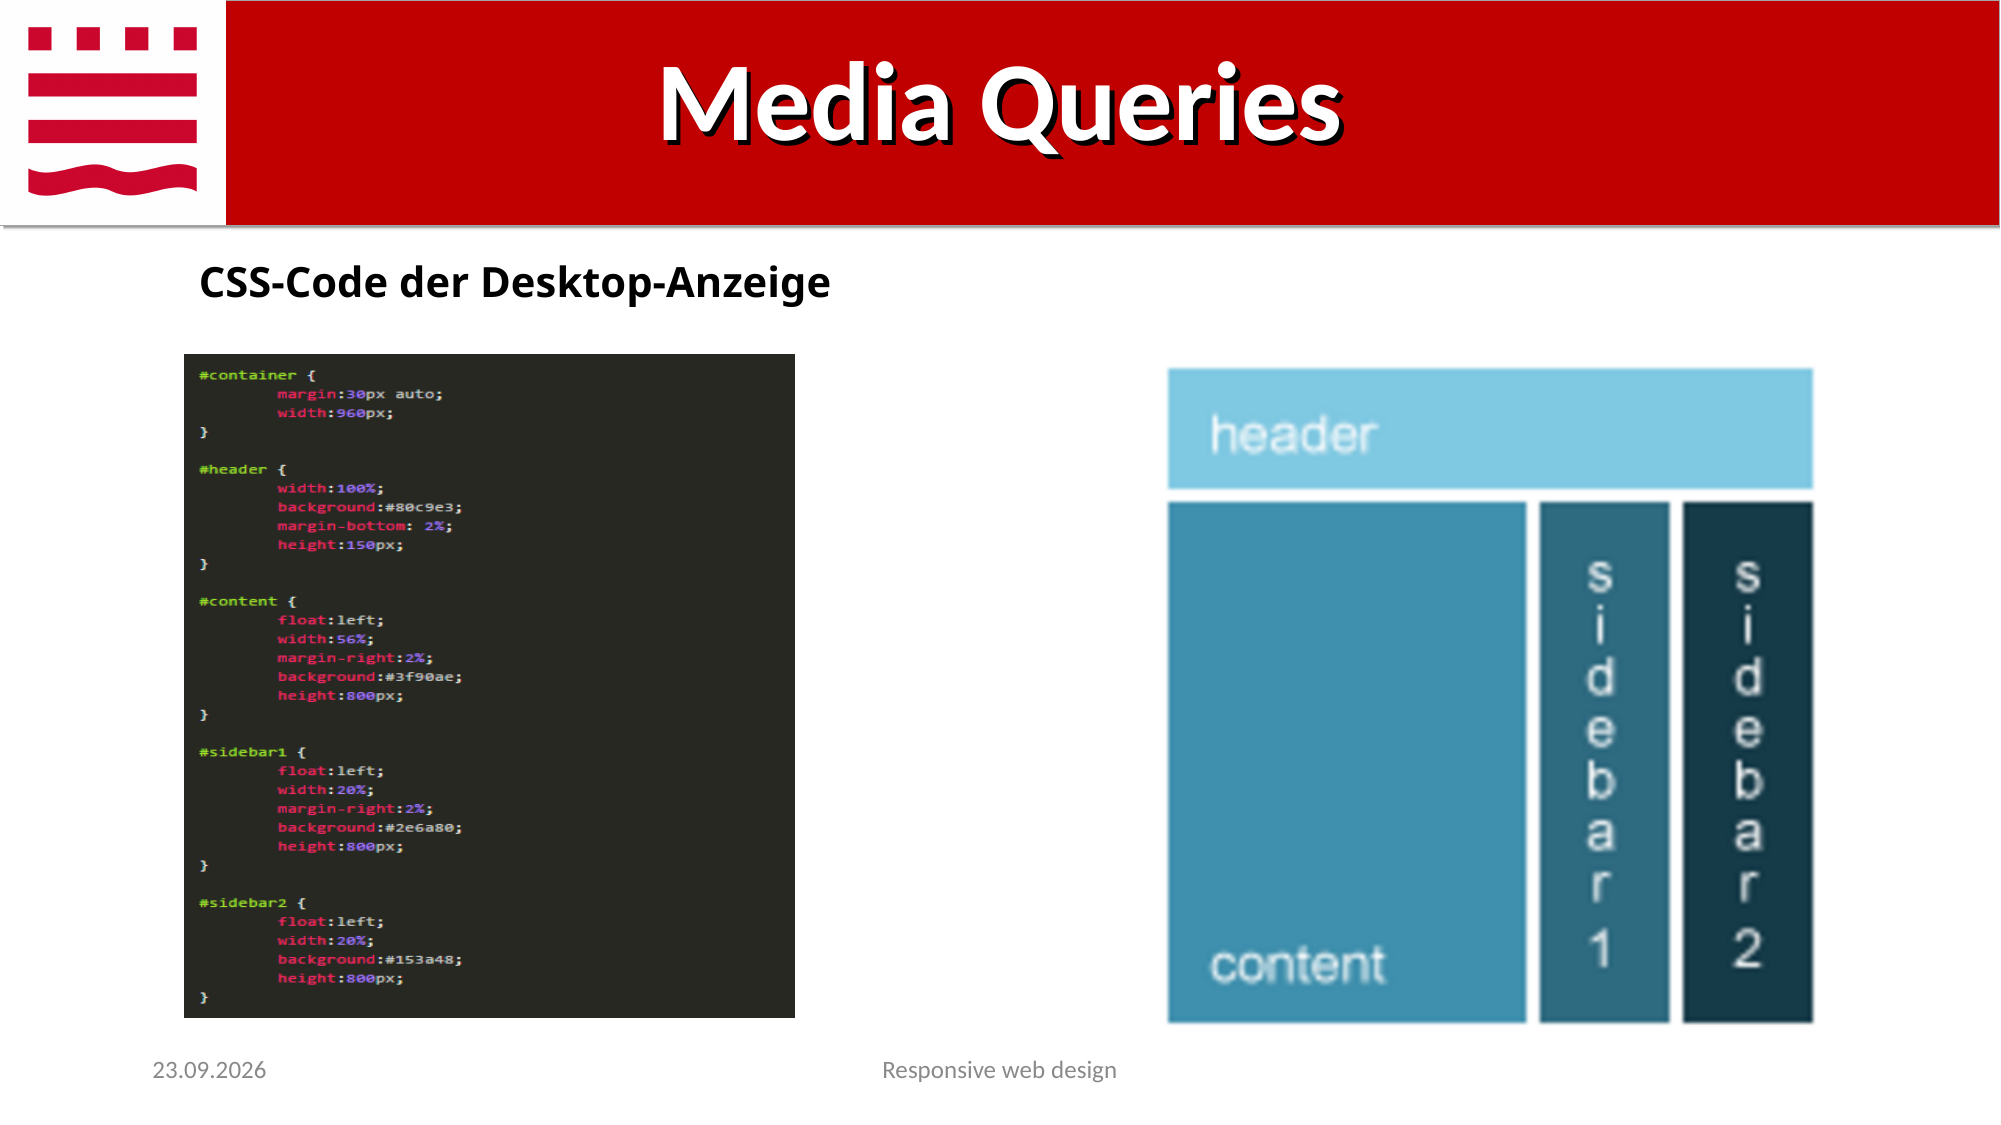

Media Queries
# CSS-Code der Desktop-Anzeige
Responsive web design
29